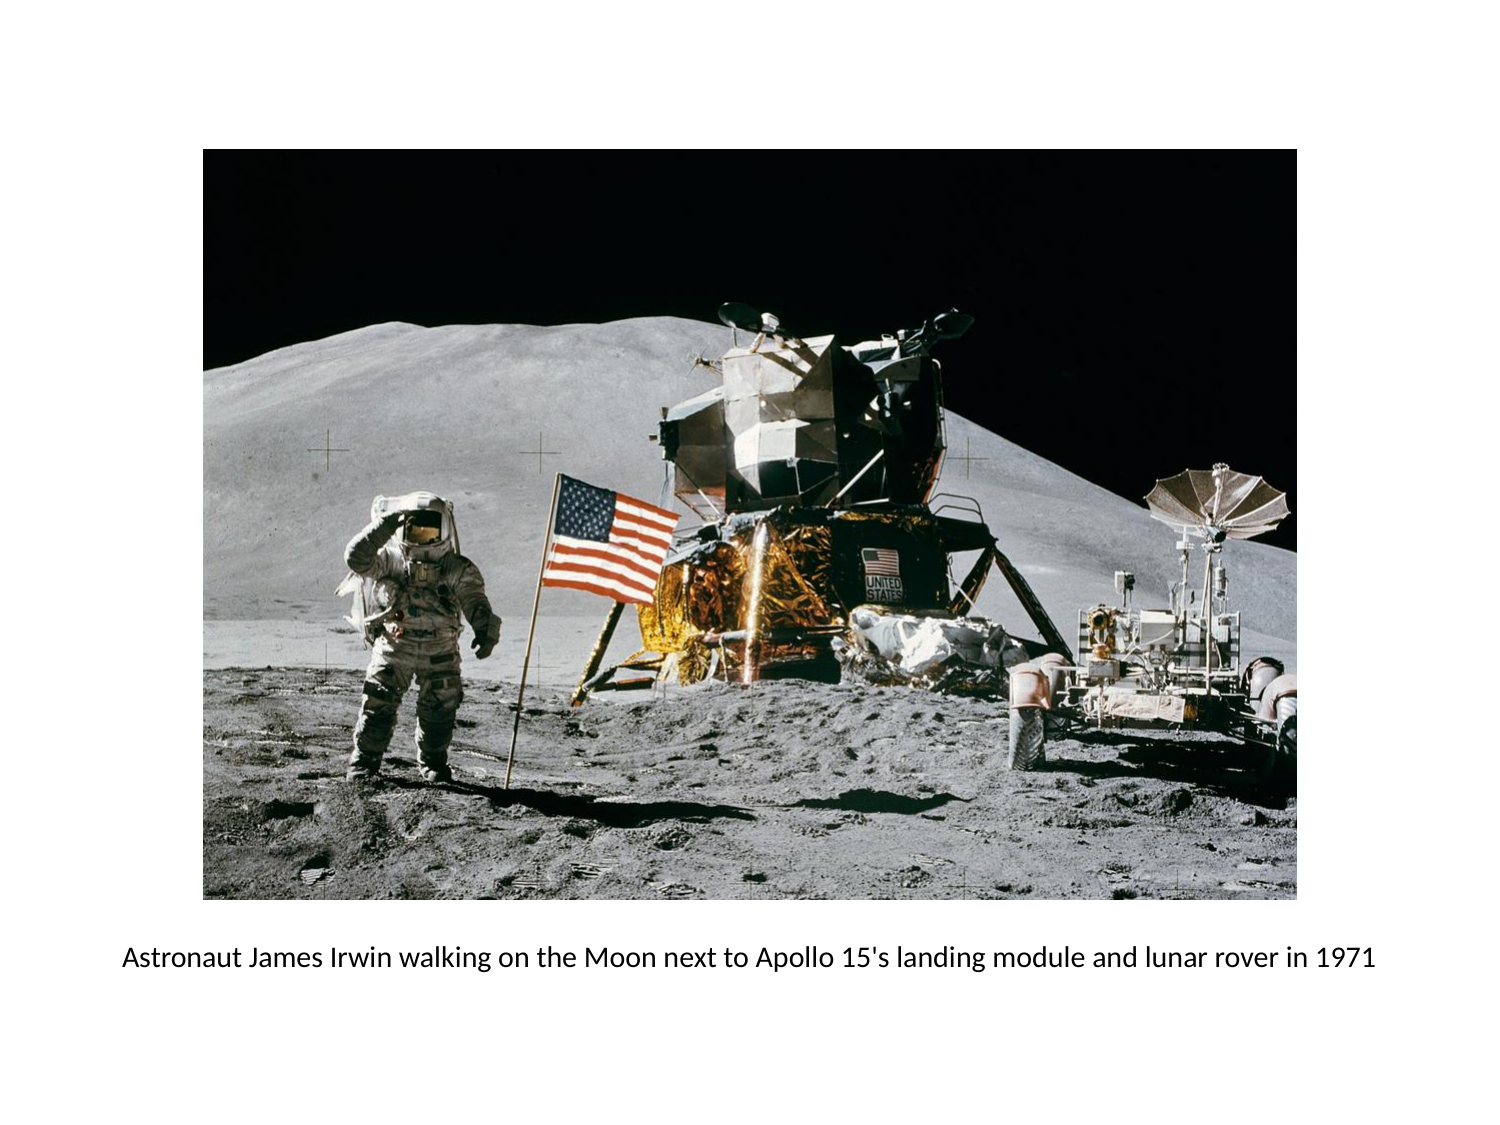

Astronaut James Irwin walking on the Moon next to Apollo 15's landing module and lunar rover in 1971